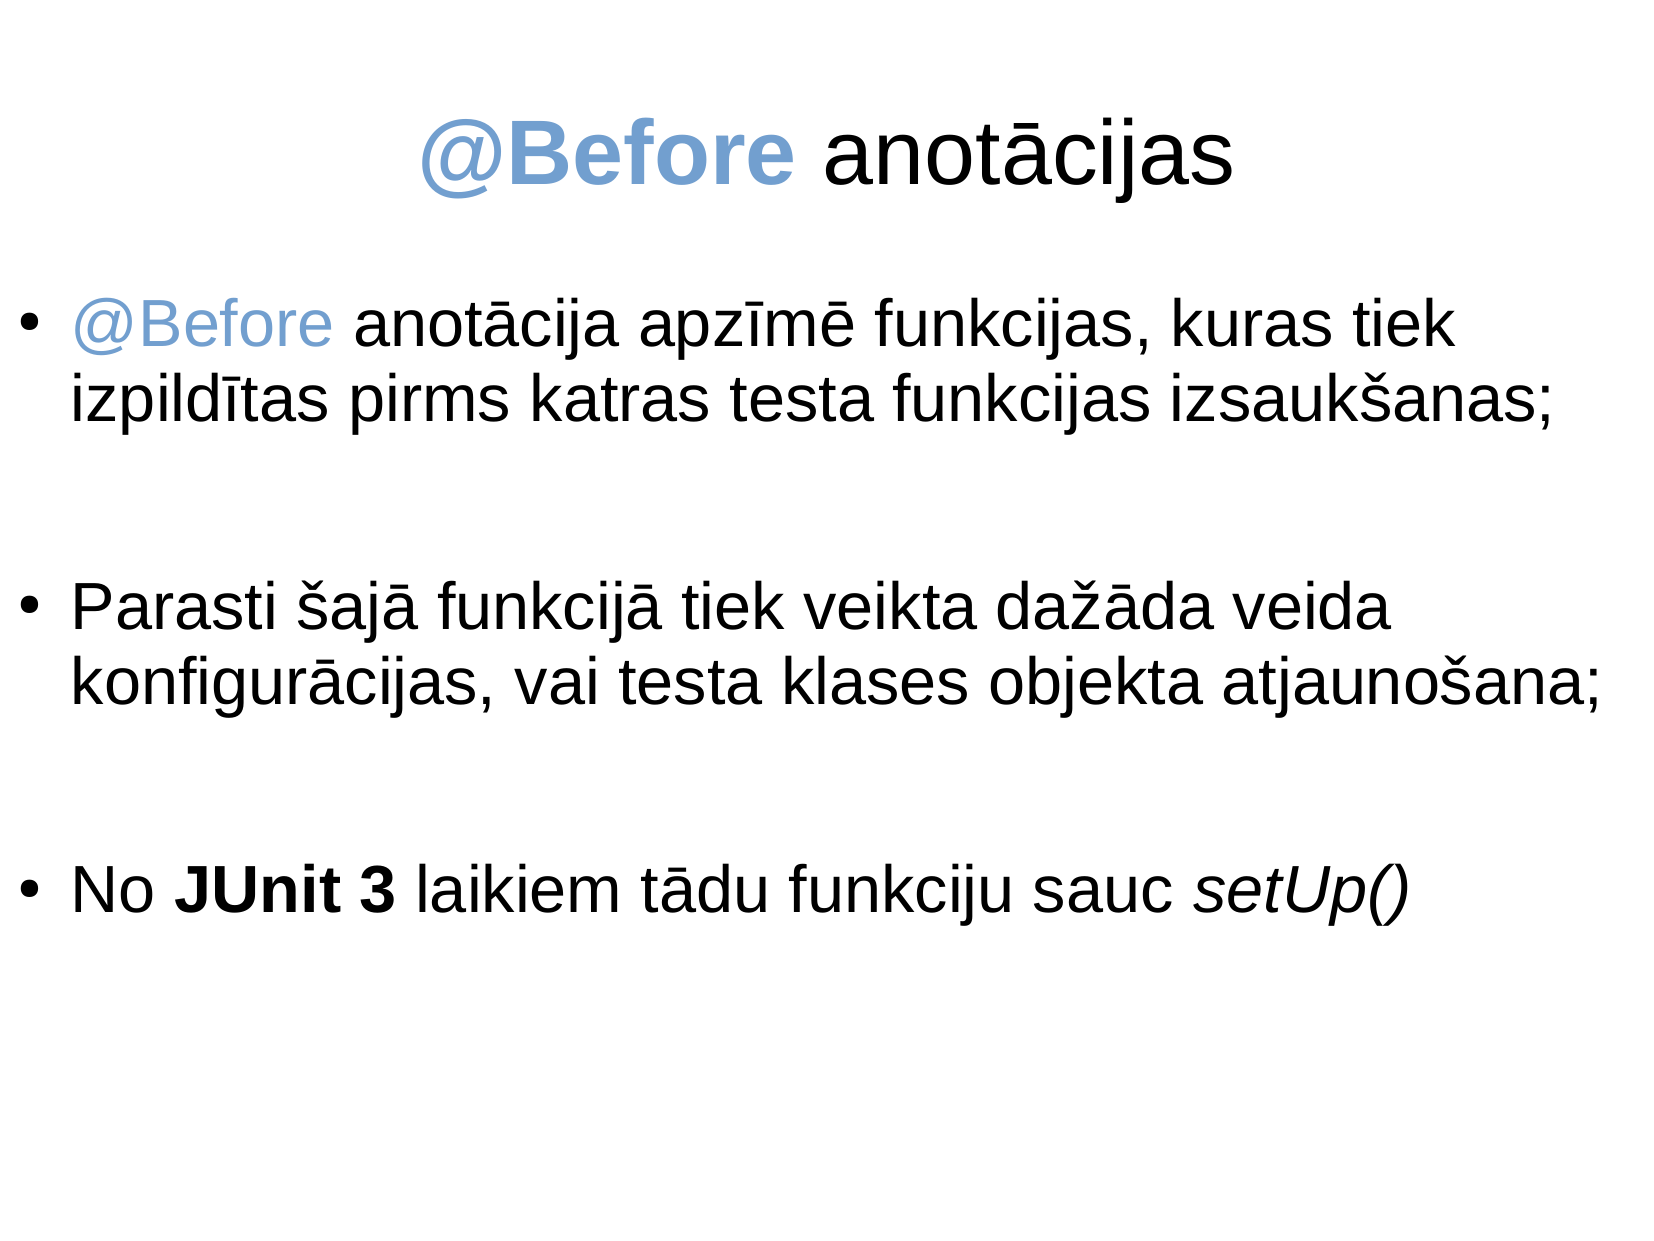

# @Before anotācijas
@Before anotācija apzīmē funkcijas, kuras tiek izpildītas pirms katras testa funkcijas izsaukšanas;
Parasti šajā funkcijā tiek veikta dažāda veida konfigurācijas, vai testa klases objekta atjaunošana;
No JUnit 3 laikiem tādu funkciju sauc setUp()